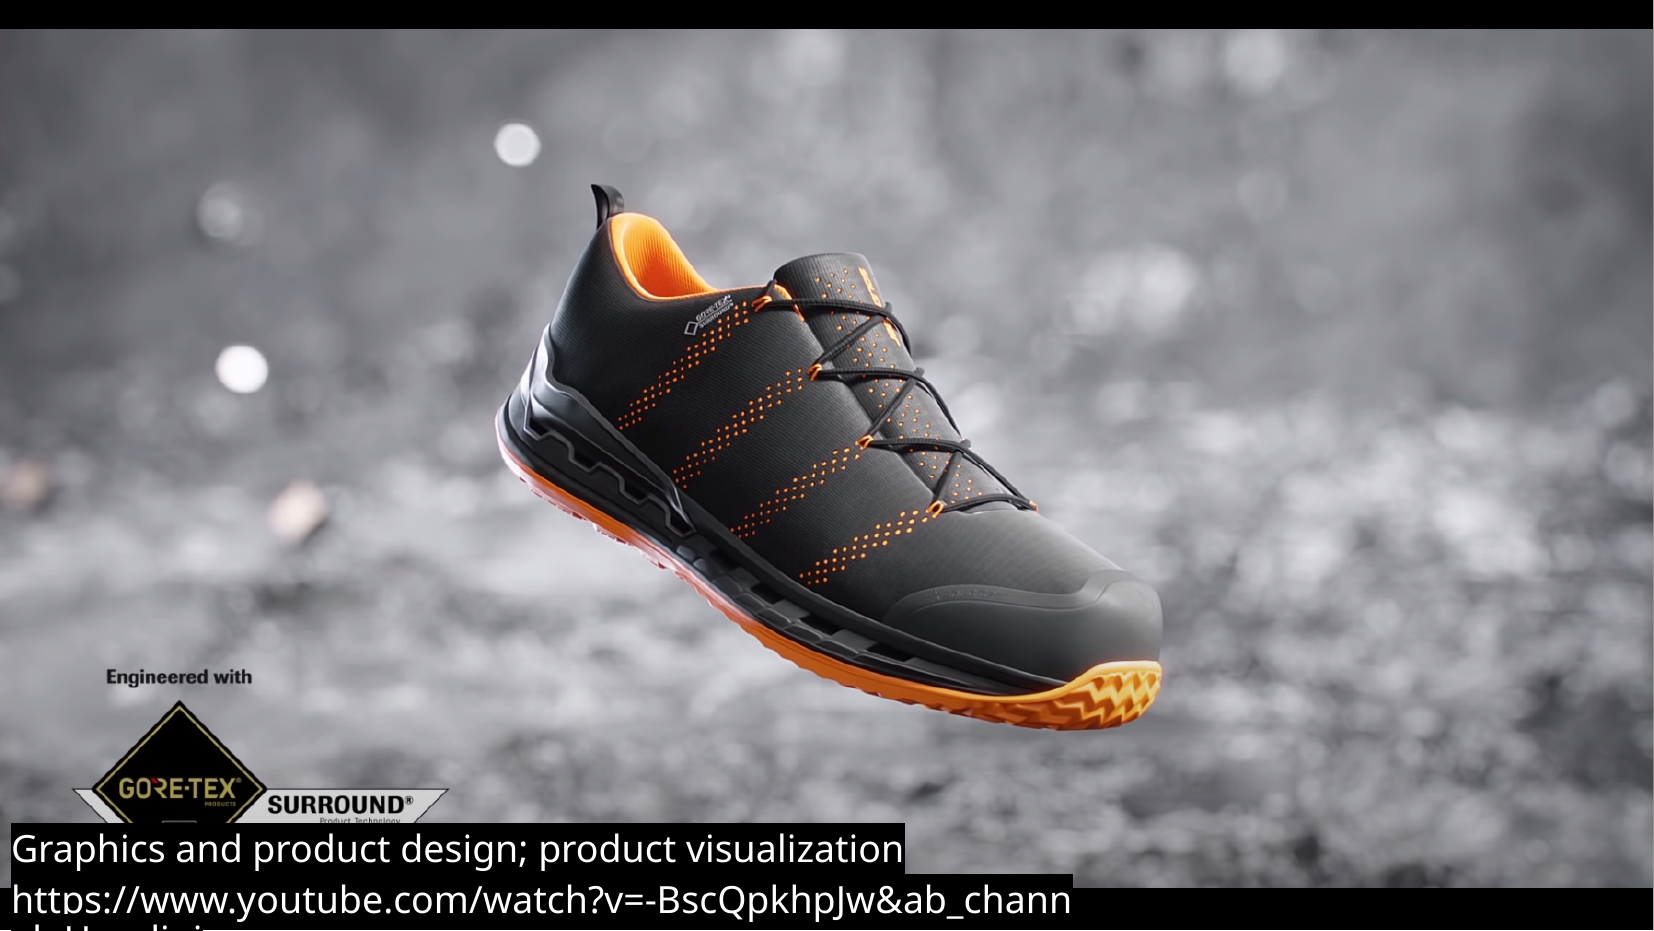

Graphics and product design; product visualization
https://www.youtube.com/watch?v=-BscQpkhpJw&ab_channel=Houdini
22